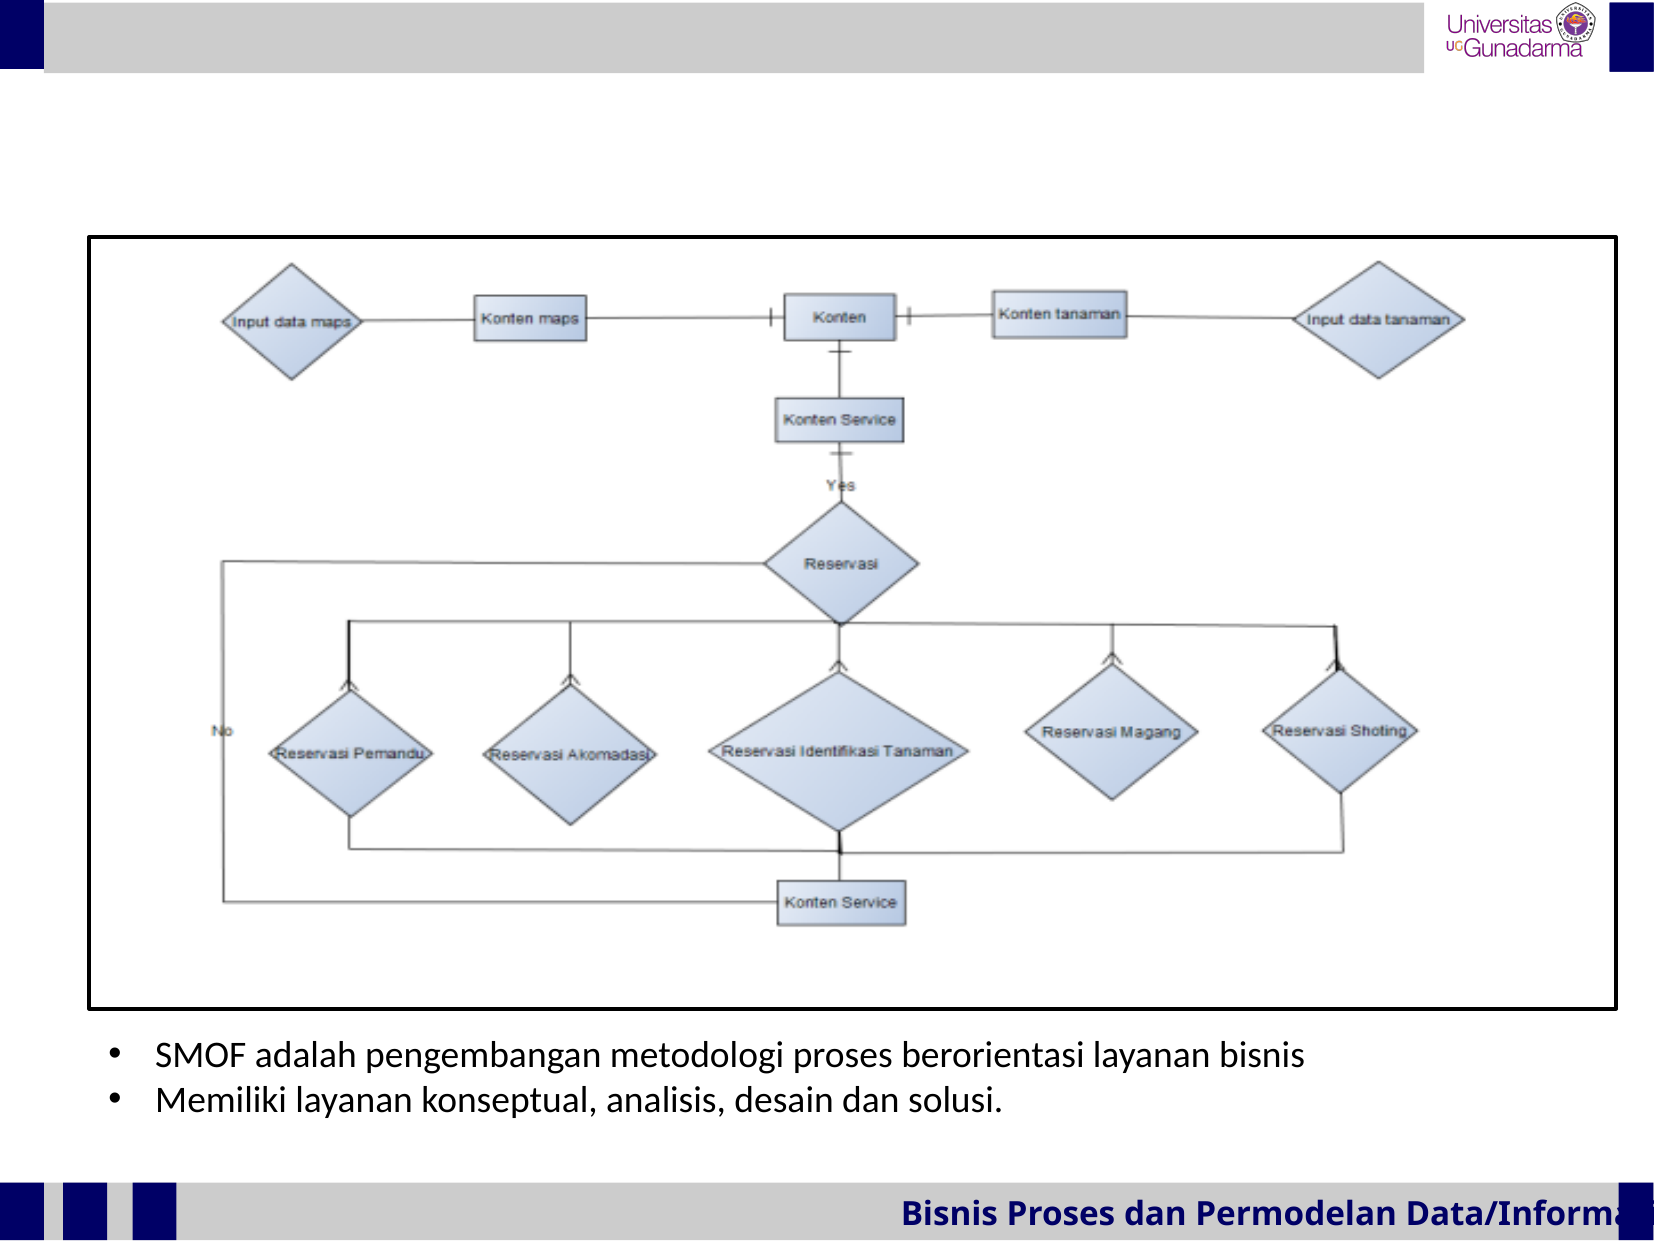

SMOF adalah pengembangan metodologi proses berorientasi layanan bisnis
Memiliki layanan konseptual, analisis, desain dan solusi.